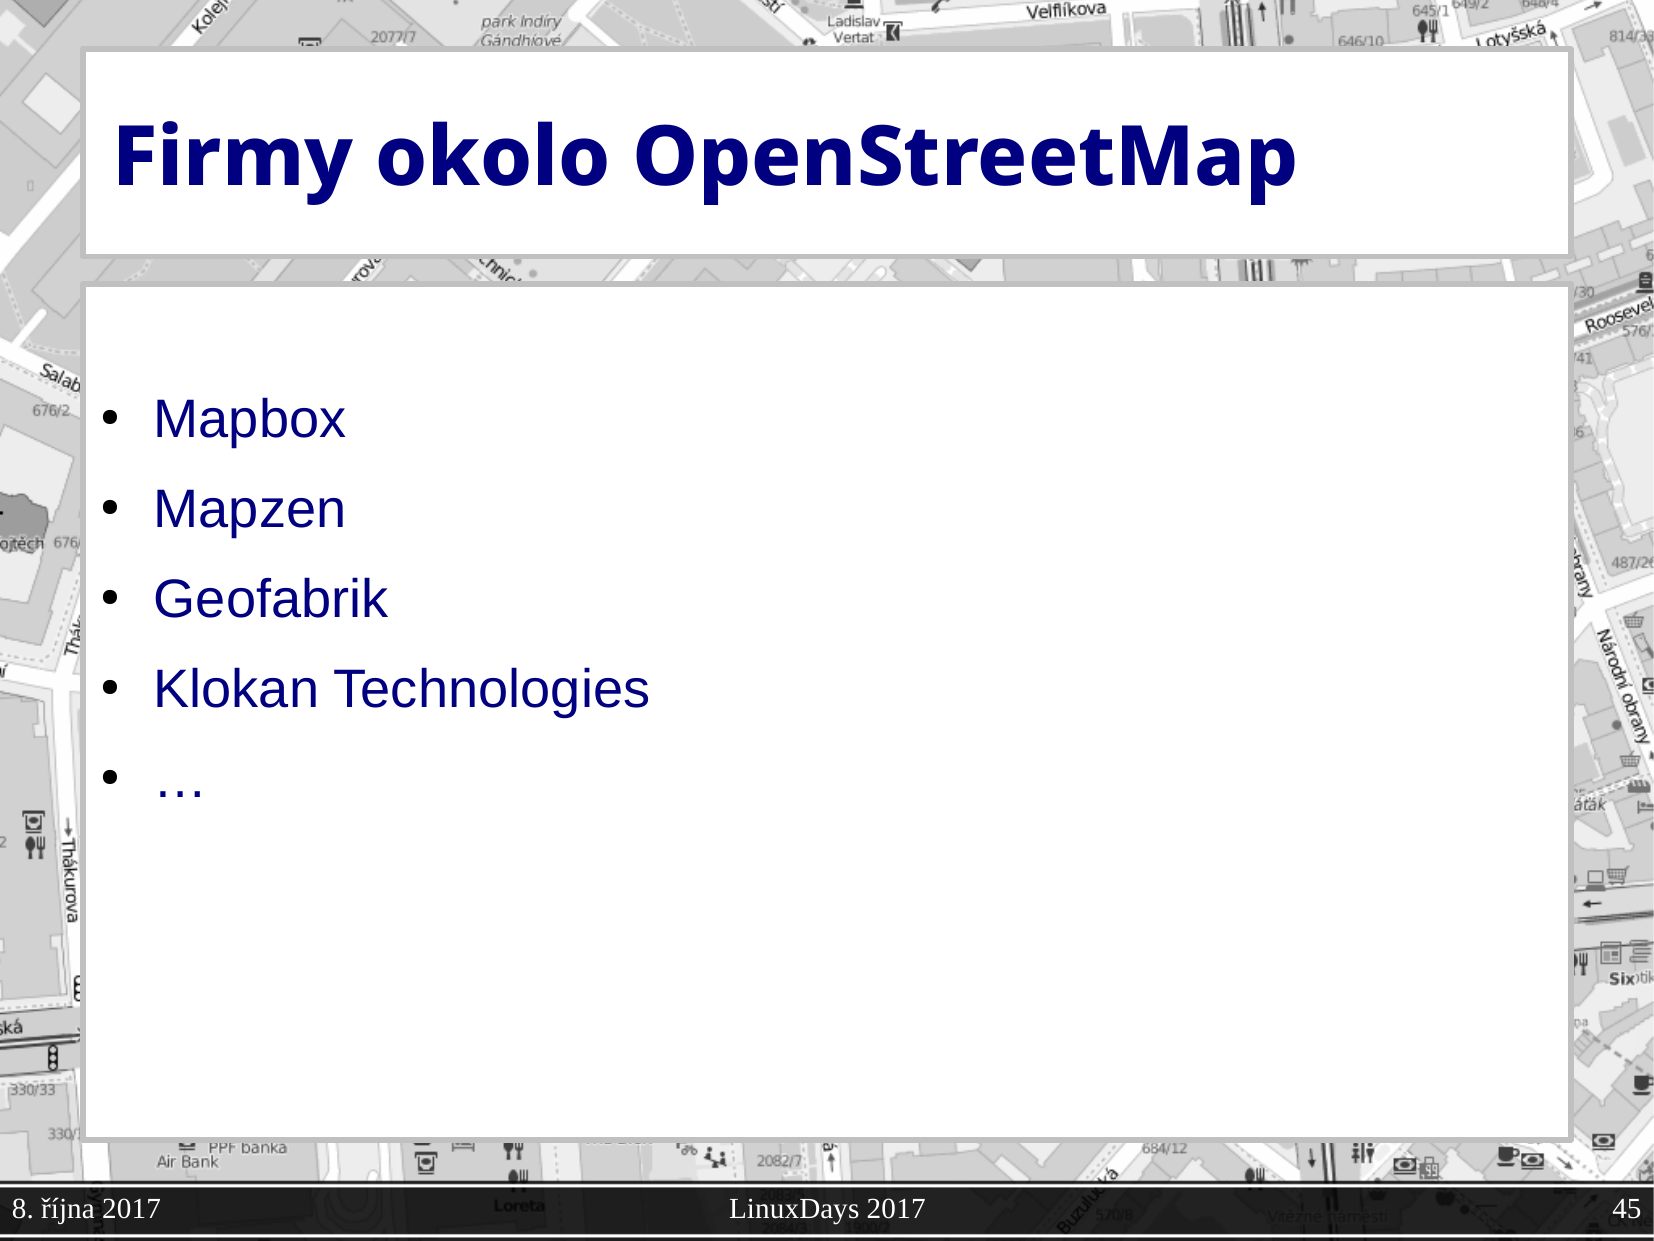

# Firmy okolo OpenStreetMap
Mapbox
Mapzen
Geofabrik
Klokan Technologies
…
18. listopadu 2015
Marián Kyral - GISday 2015, Praha
45